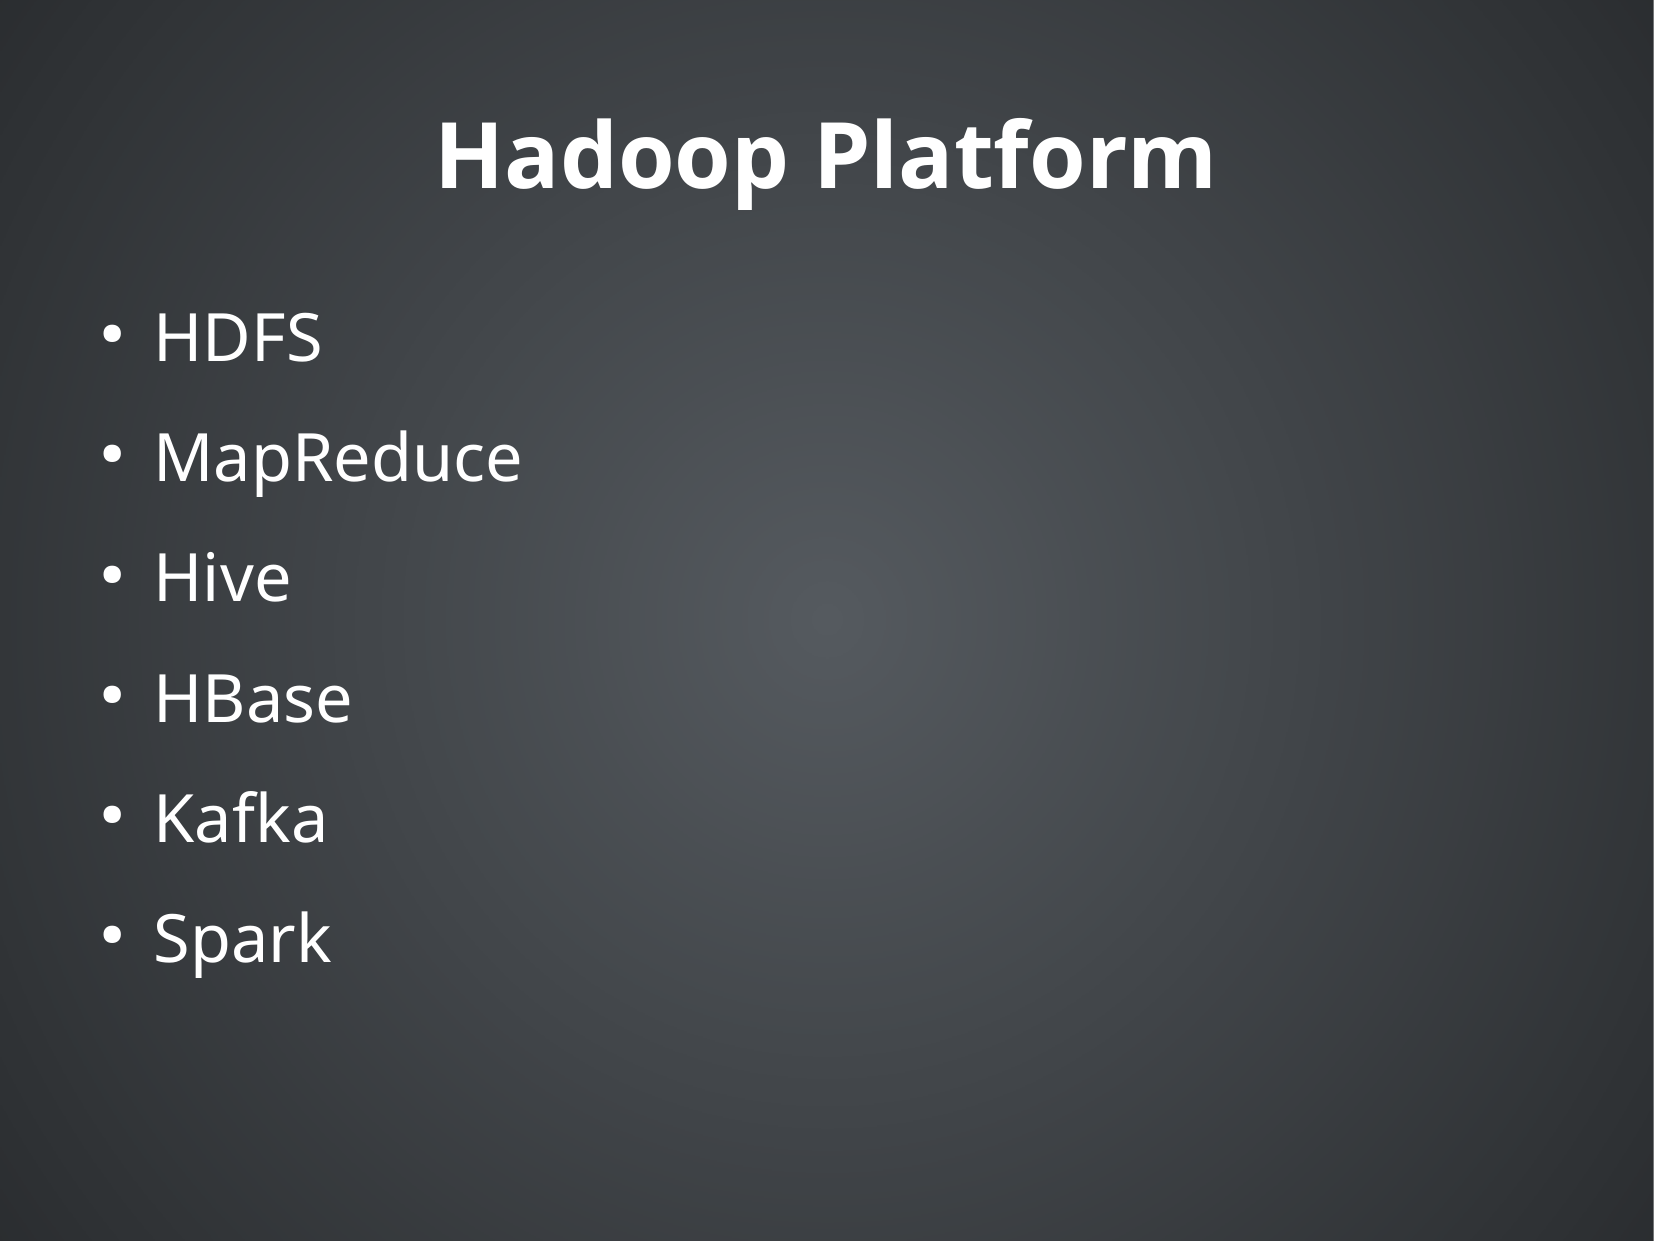

# Hadoop Platform
HDFS
MapReduce
Hive
HBase
Kafka
Spark